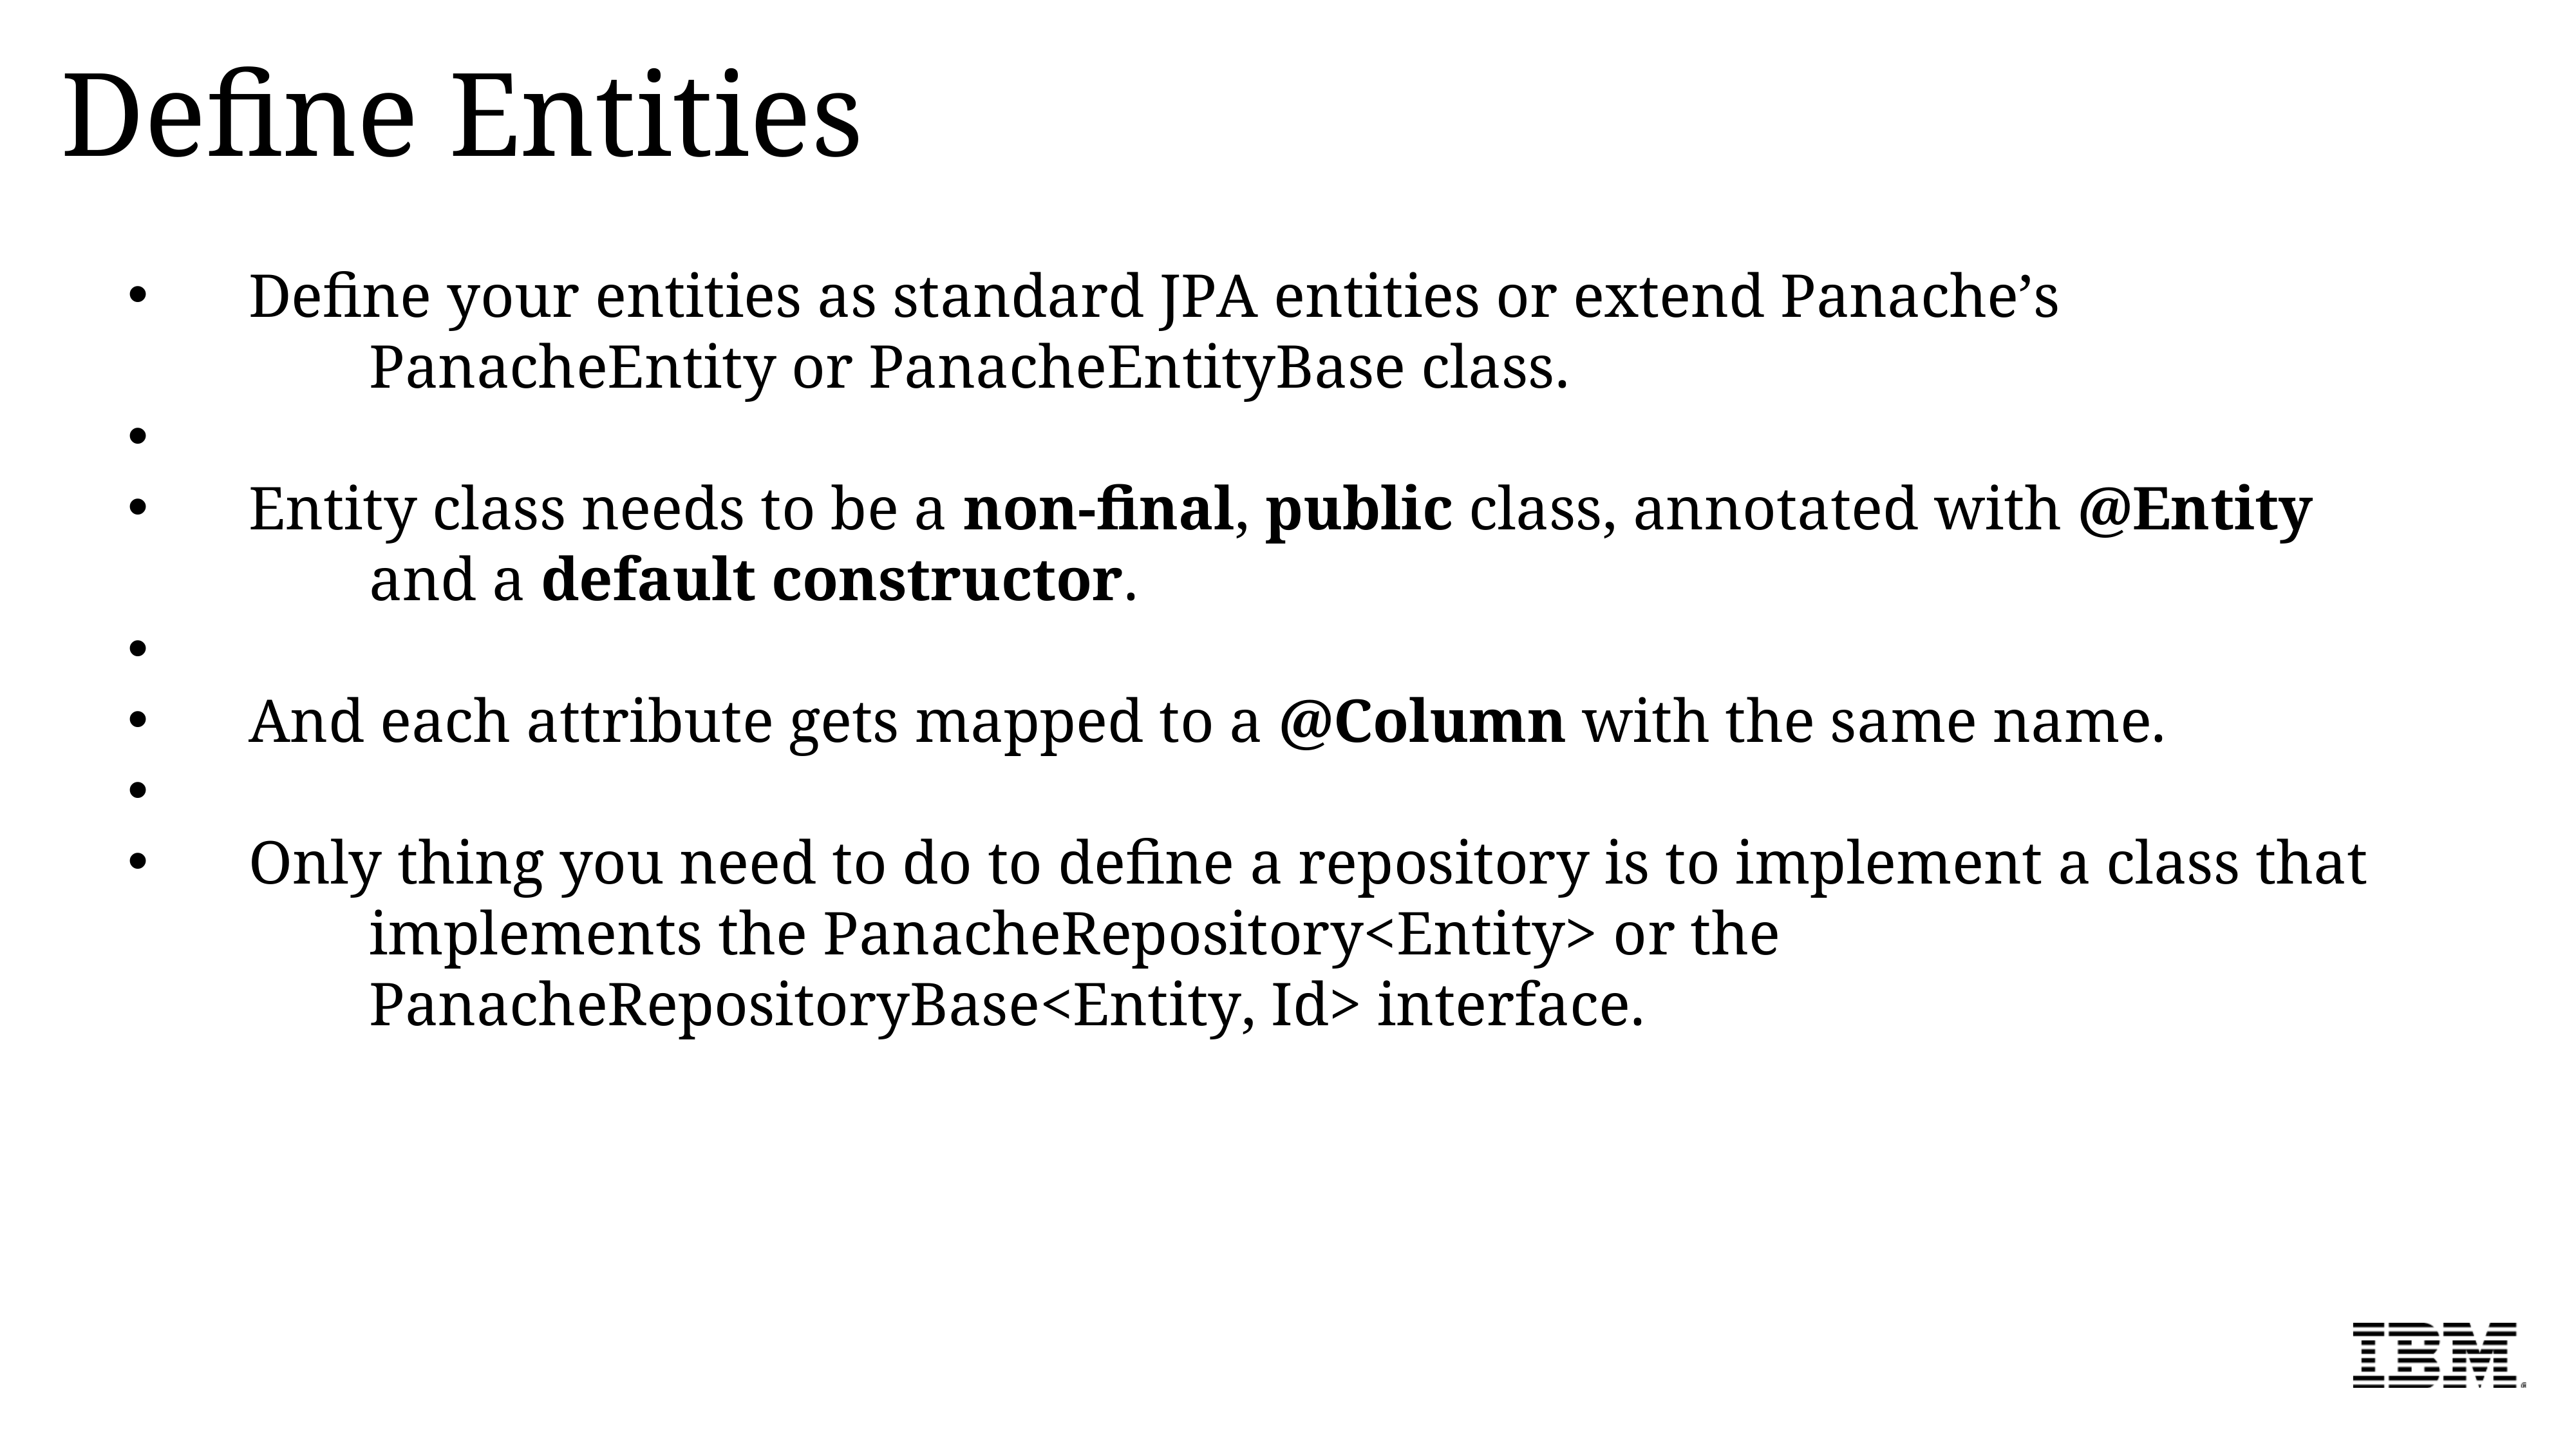

# Define Entities
Define your entities as standard JPA entities or extend Panache’s PanacheEntity or PanacheEntityBase class.
Entity class needs to be a non-final, public class, annotated with @Entity and a default constructor.
And each attribute gets mapped to a @Column with the same name.
Only thing you need to do to define a repository is to implement a class that implements the PanacheRepository<Entity> or the PanacheRepositoryBase<Entity, Id> interface.